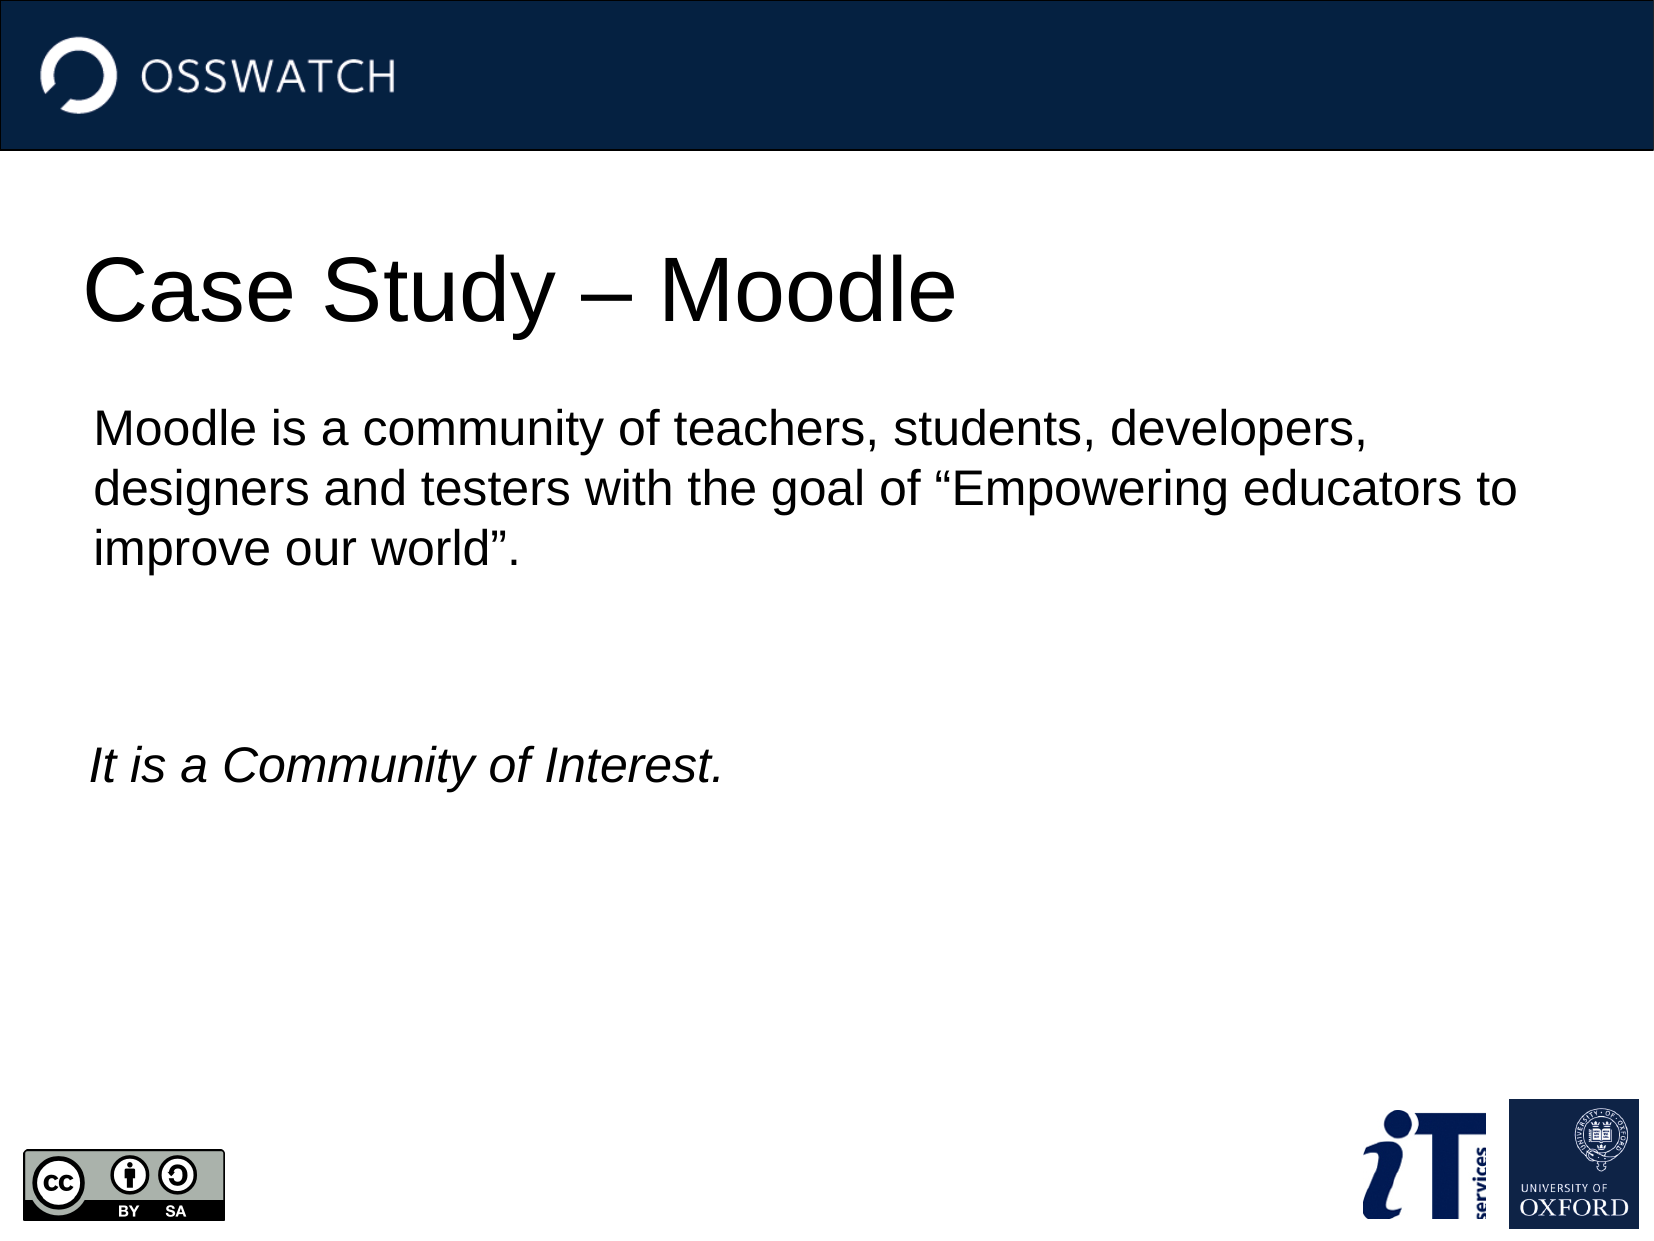

Case Study – Moodle
Moodle is a community of teachers, students, developers, designers and testers with the goal of “Empowering educators to improve our world”.
It is a Community of Interest.